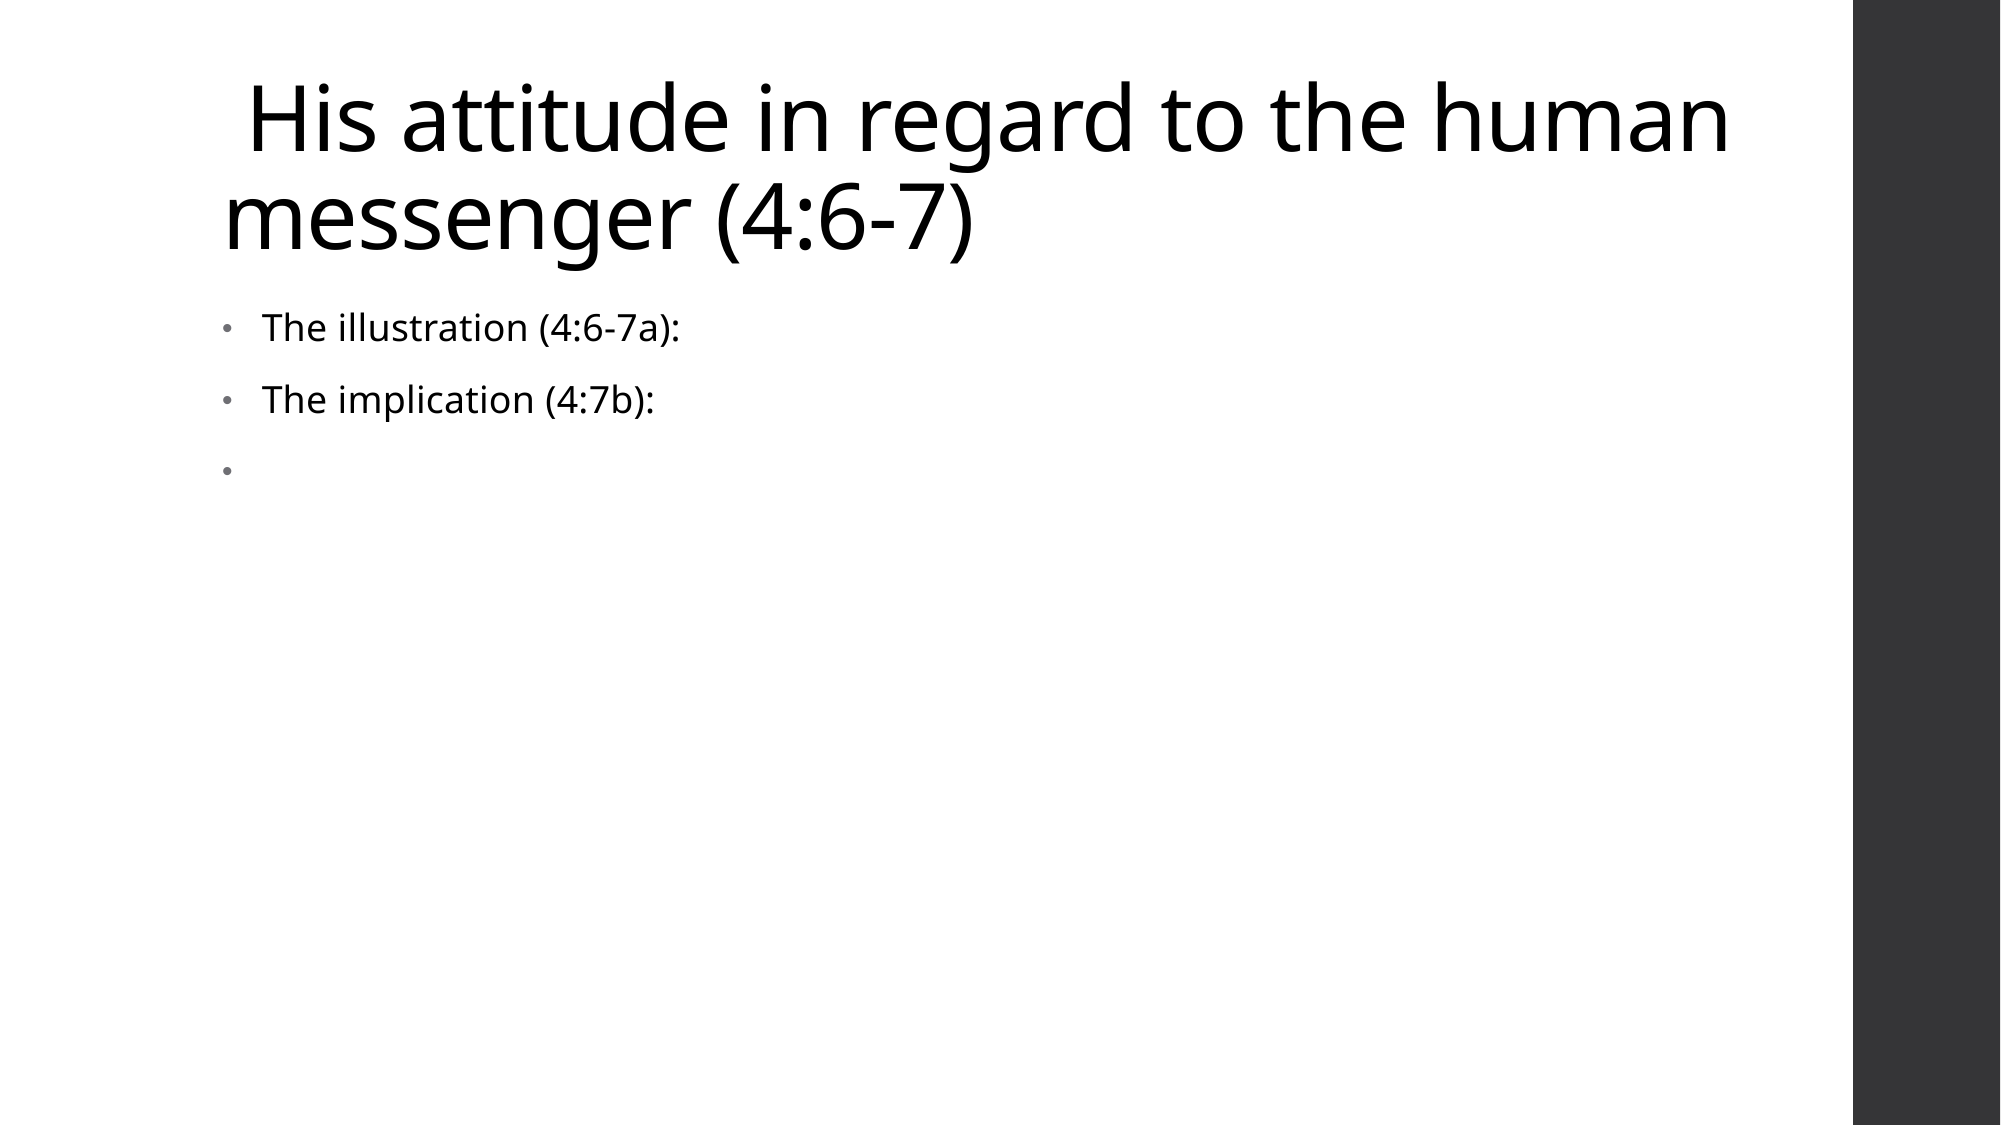

# His attitude in regard to the human messenger (4:6-7)
 The illustration (4:6-7a):
 The implication (4:7b):